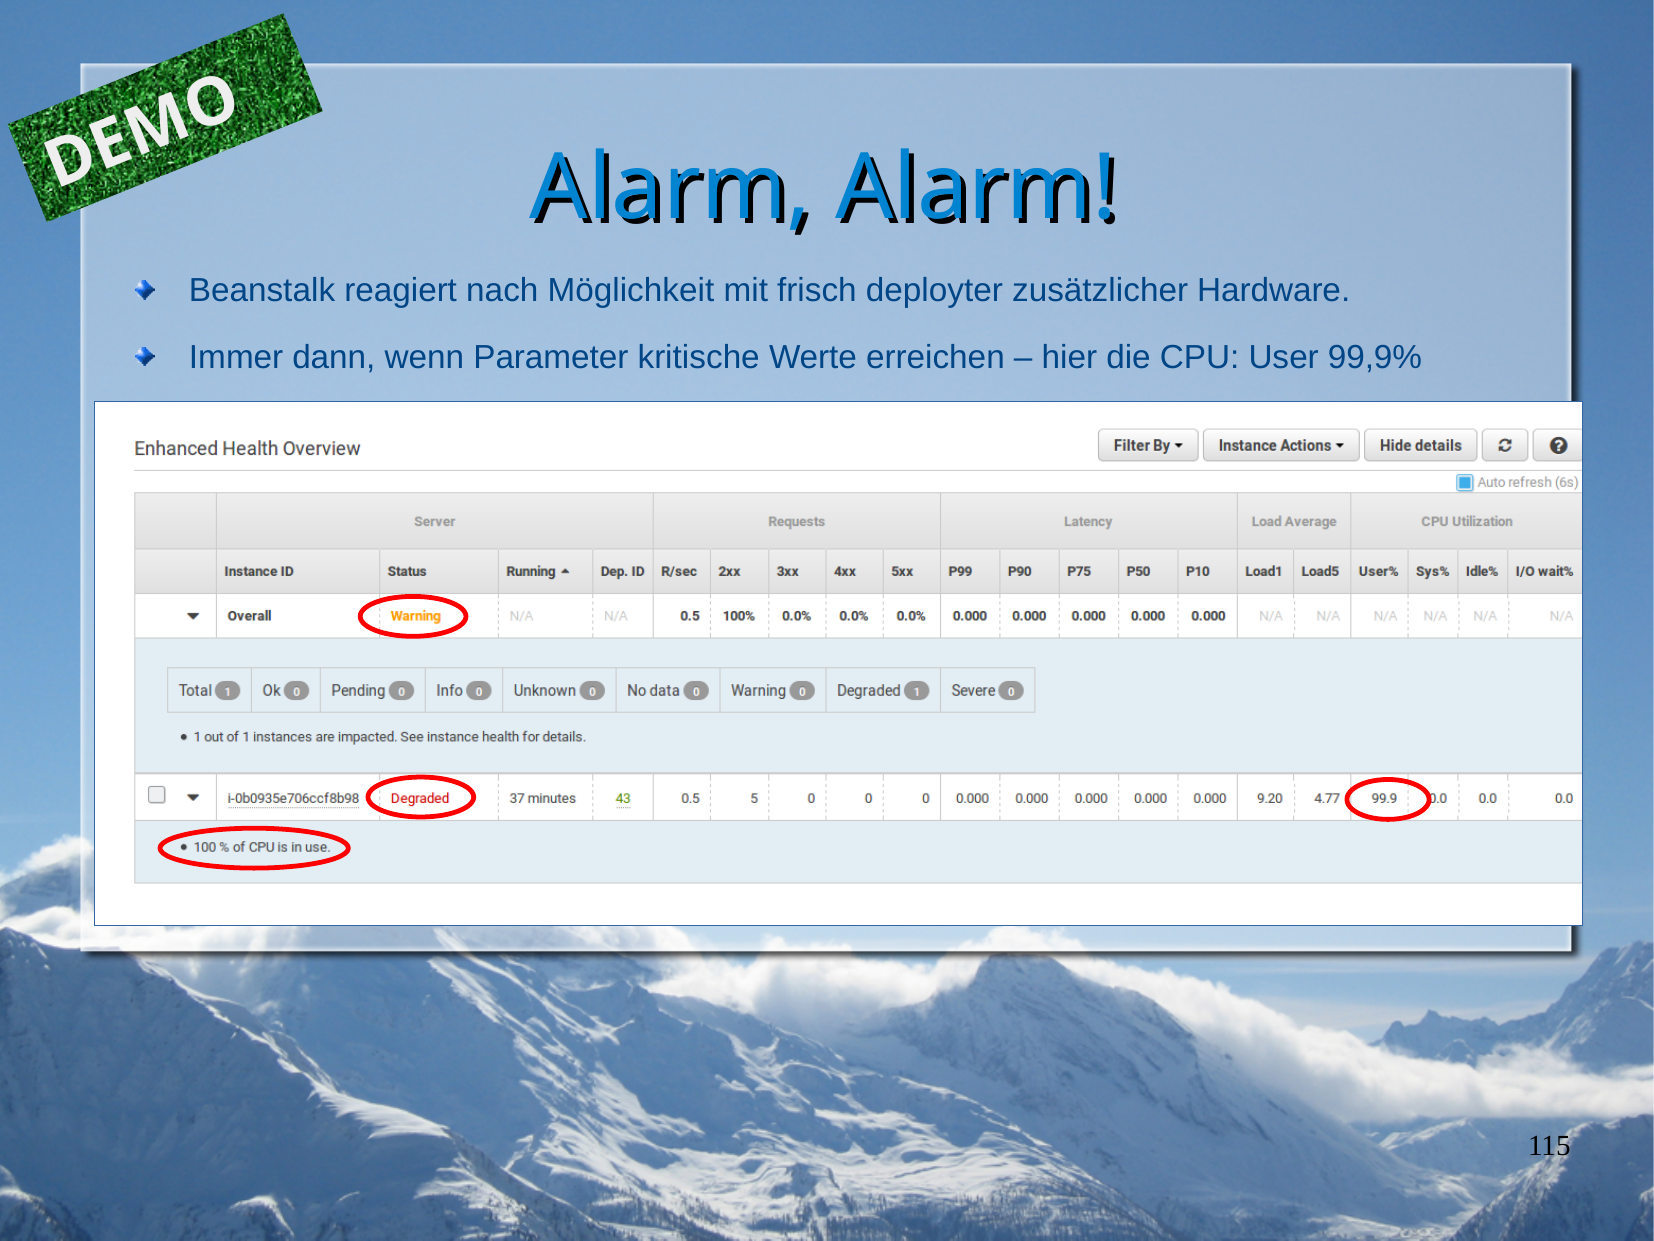

DEMO
# Alarm, Alarm!
Beanstalk reagiert nach Möglichkeit mit frisch deployter zusätzlicher Hardware.
Immer dann, wenn Parameter kritische Werte erreichen – hier die CPU: User 99,9%
Stresspegel steigt, nur eine CPU am Werkeln
115